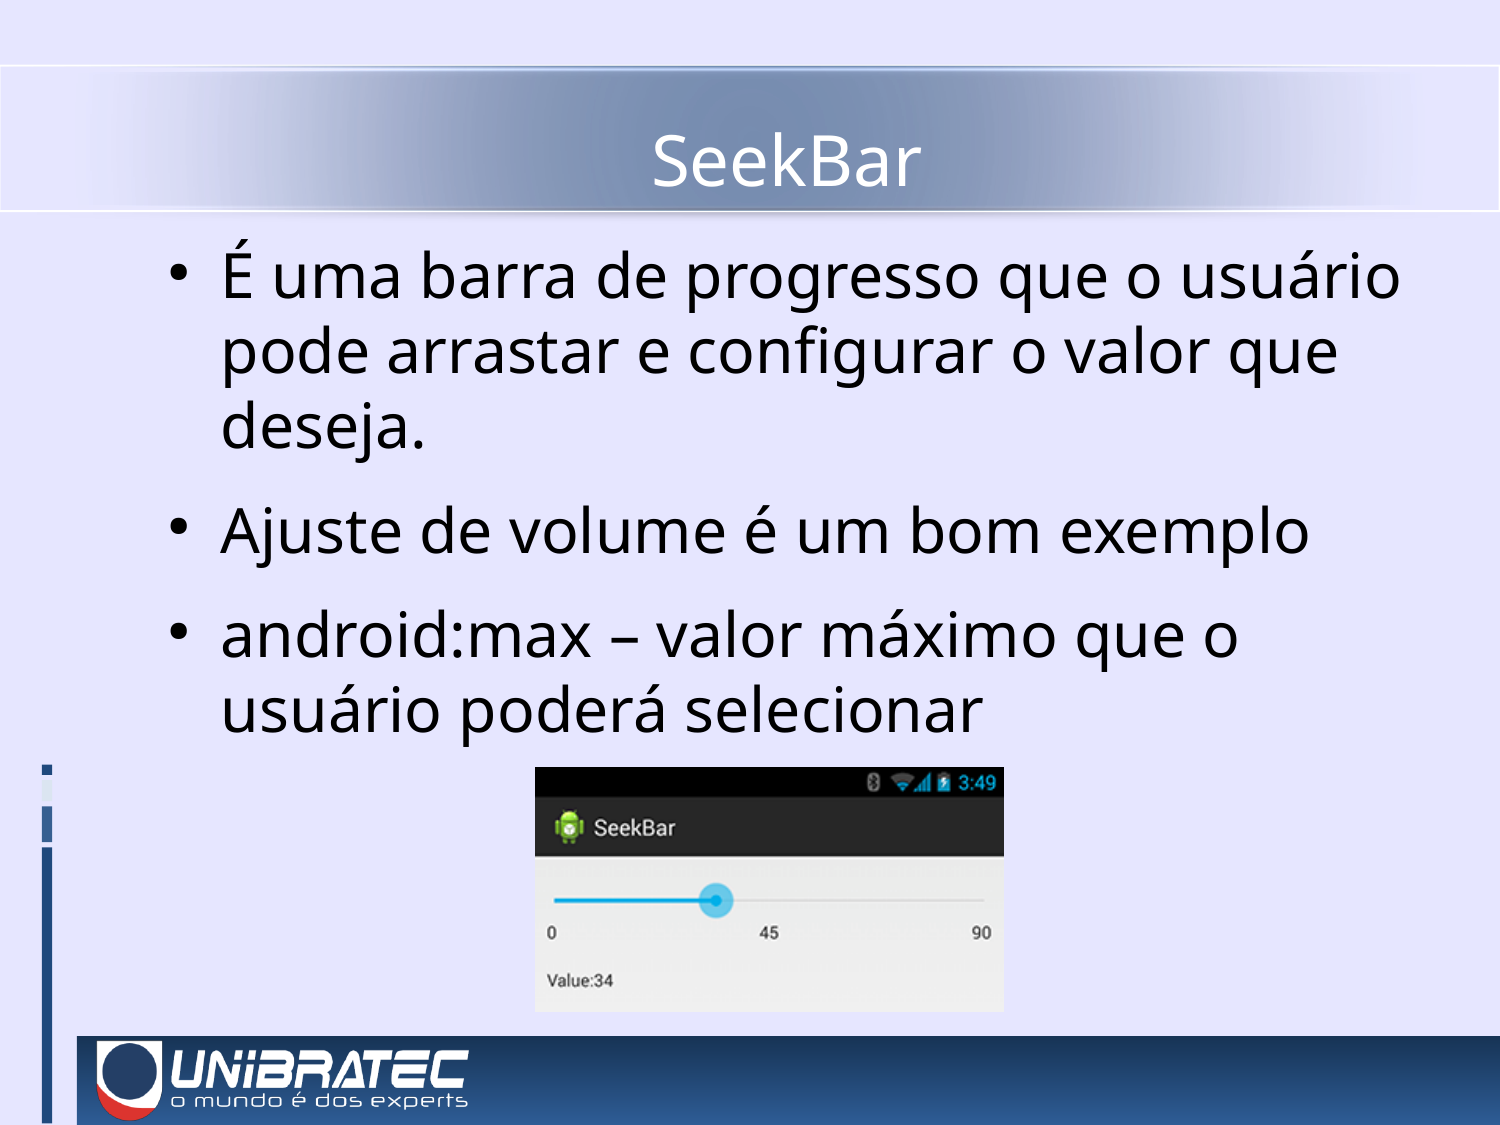

# SeekBar
É uma barra de progresso que o usuário pode arrastar e configurar o valor que deseja.
Ajuste de volume é um bom exemplo
android:max – valor máximo que o usuário poderá selecionar